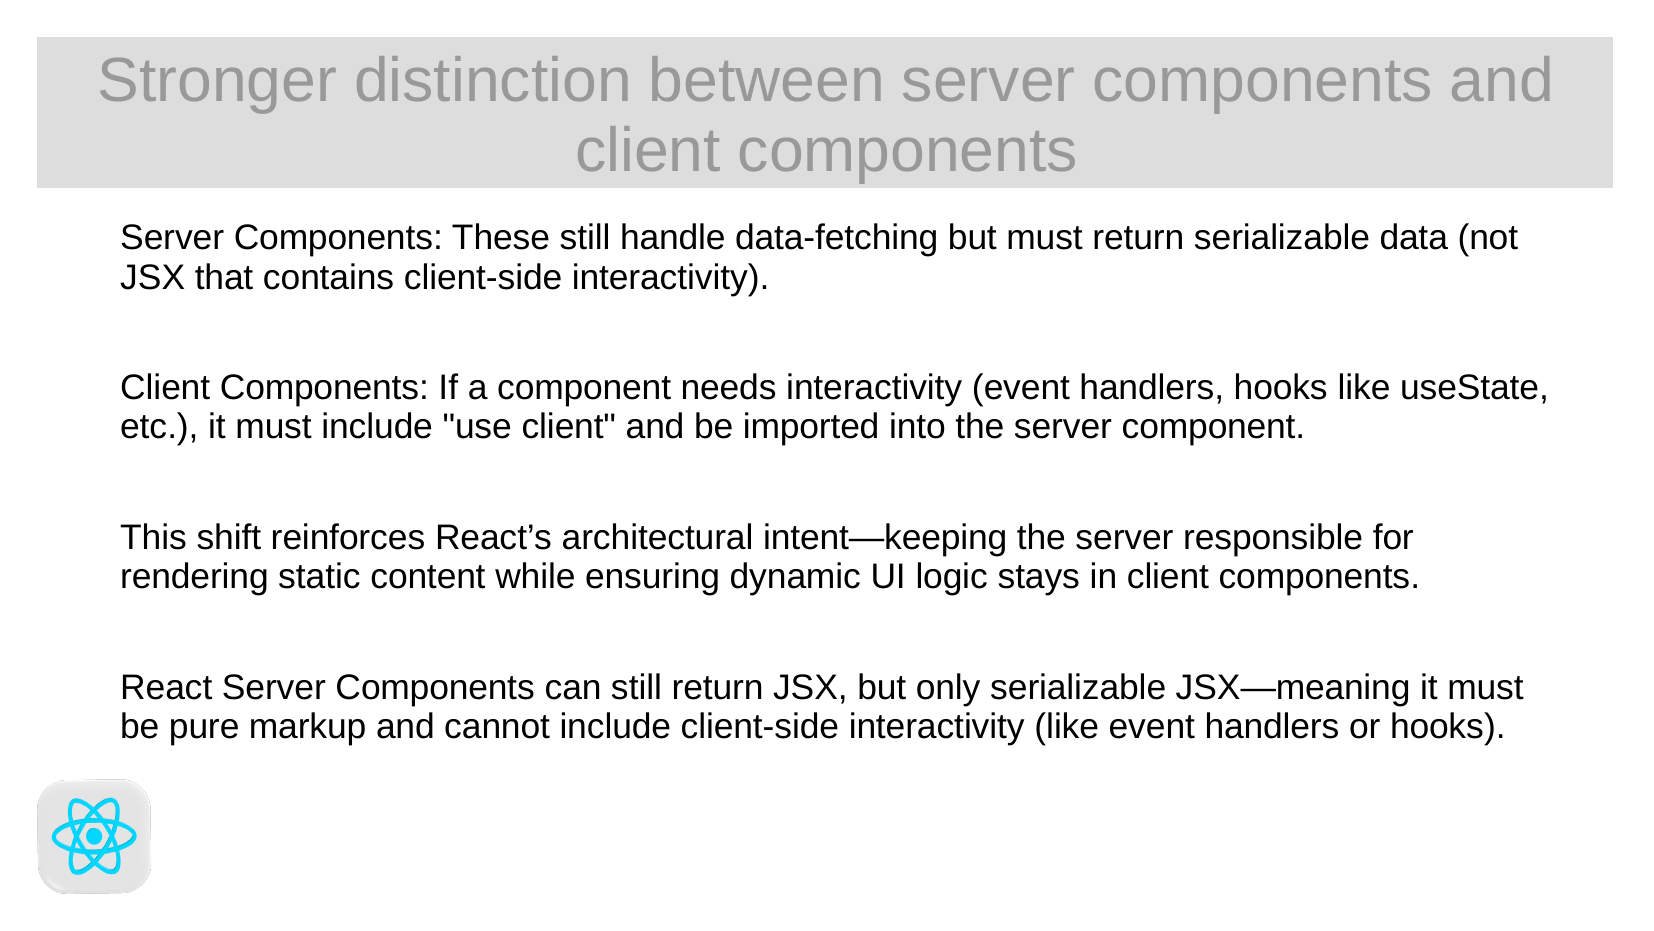

# Stronger distinction between server components and client components
Server Components: These still handle data-fetching but must return serializable data (not JSX that contains client-side interactivity).
Client Components: If a component needs interactivity (event handlers, hooks like useState, etc.), it must include "use client" and be imported into the server component.
This shift reinforces React’s architectural intent—keeping the server responsible for rendering static content while ensuring dynamic UI logic stays in client components.
React Server Components can still return JSX, but only serializable JSX—meaning it must be pure markup and cannot include client-side interactivity (like event handlers or hooks).